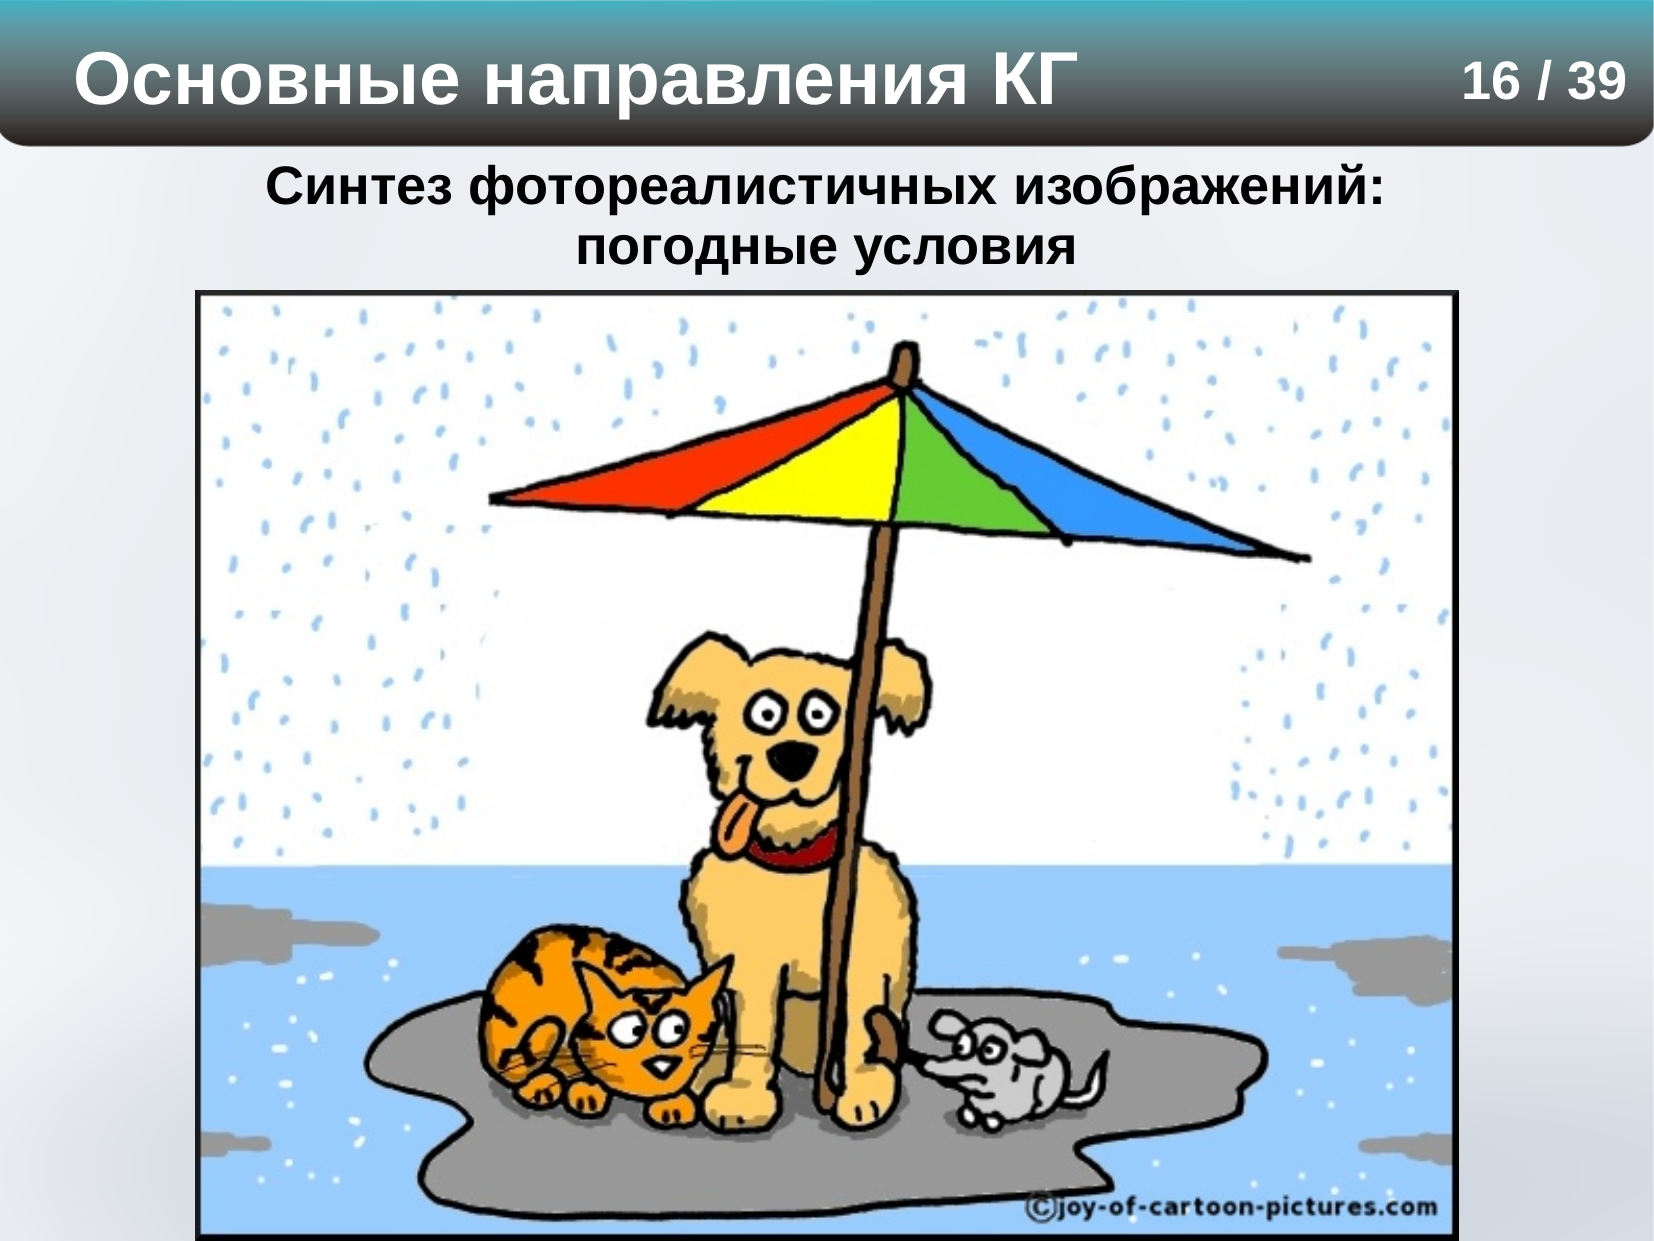

Основные направления КГ
Синтез фотореалистичных изображений:
погодные условия